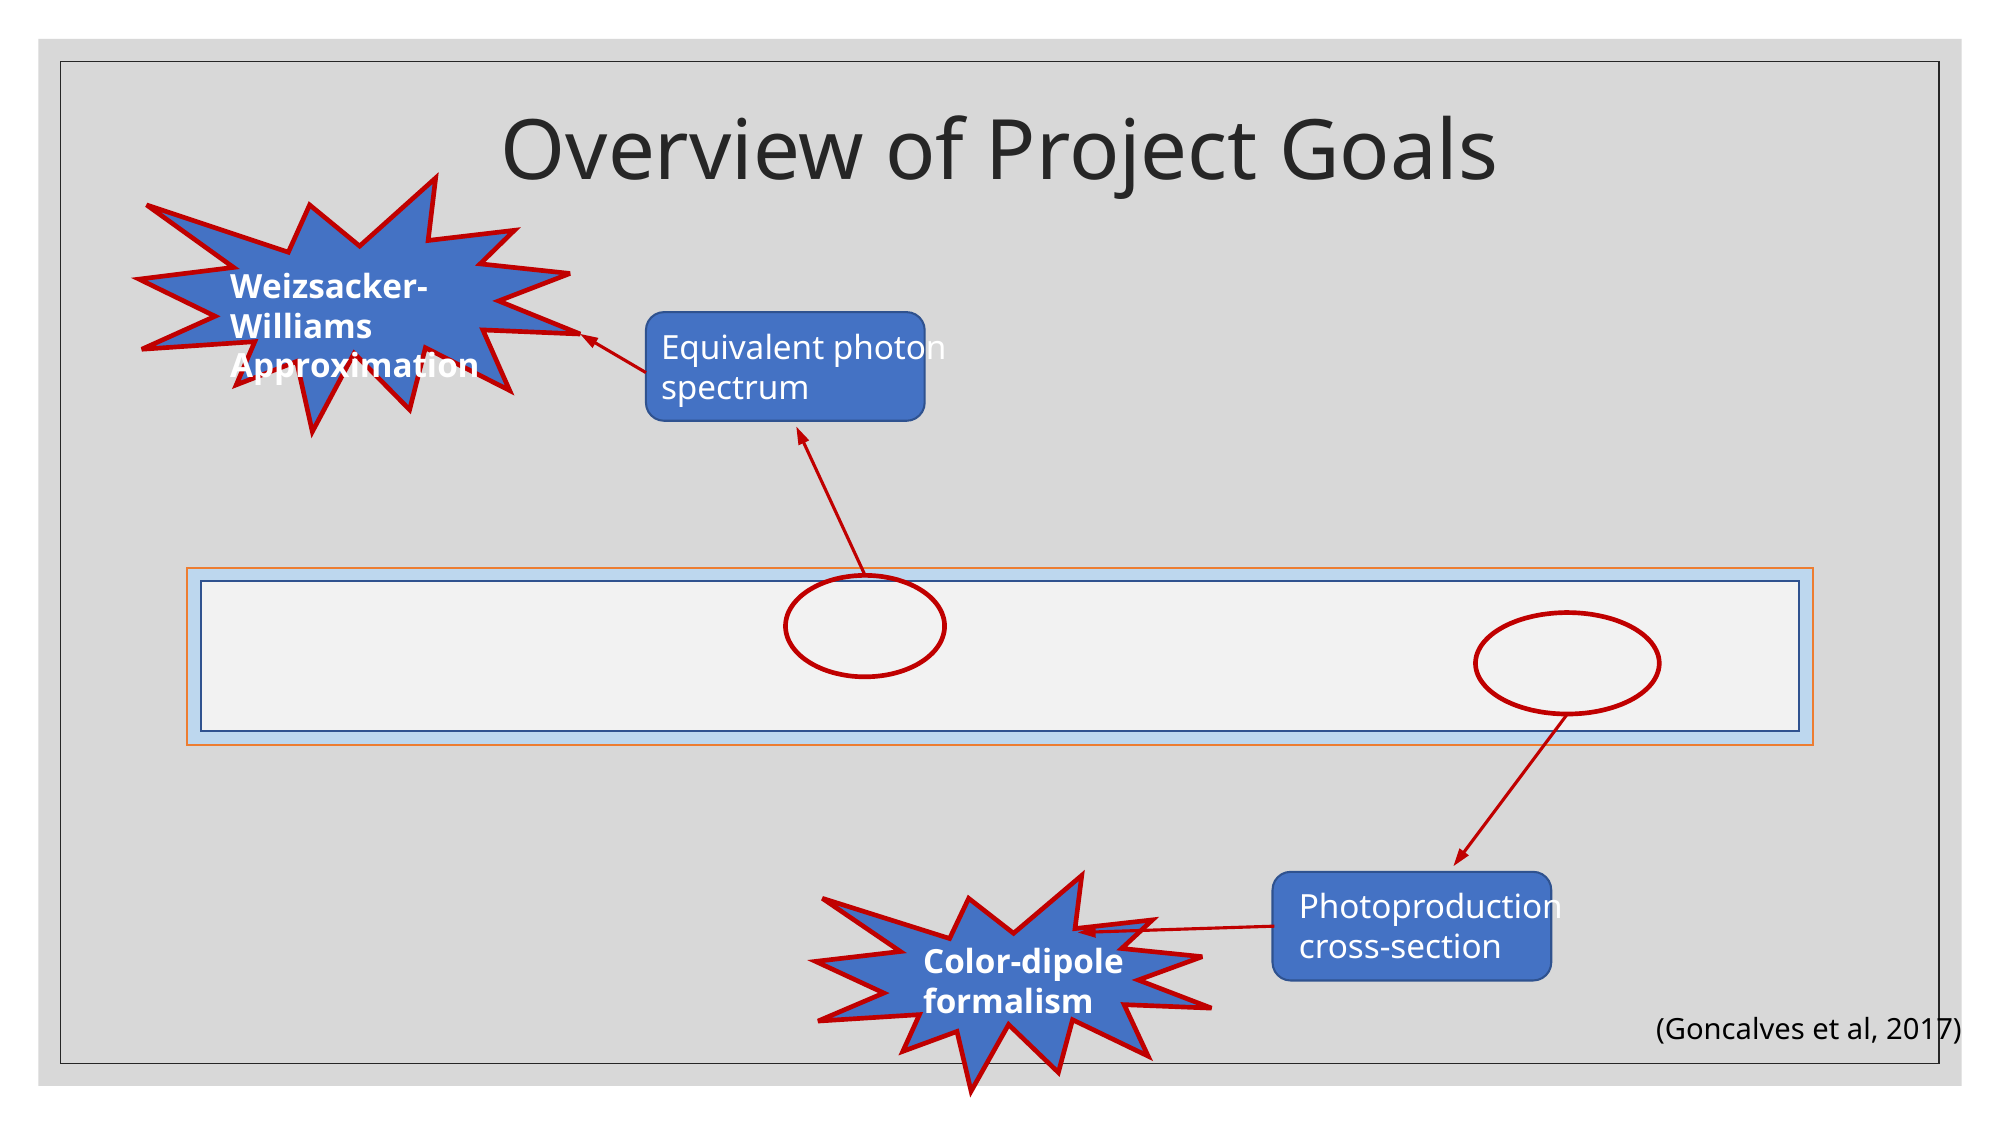

# Overview of Project Goals
Weizsacker-Williams Approximation
Equivalent photon spectrum
Photoproduction cross-section
Color-dipole formalism
(Goncalves et al, 2017)